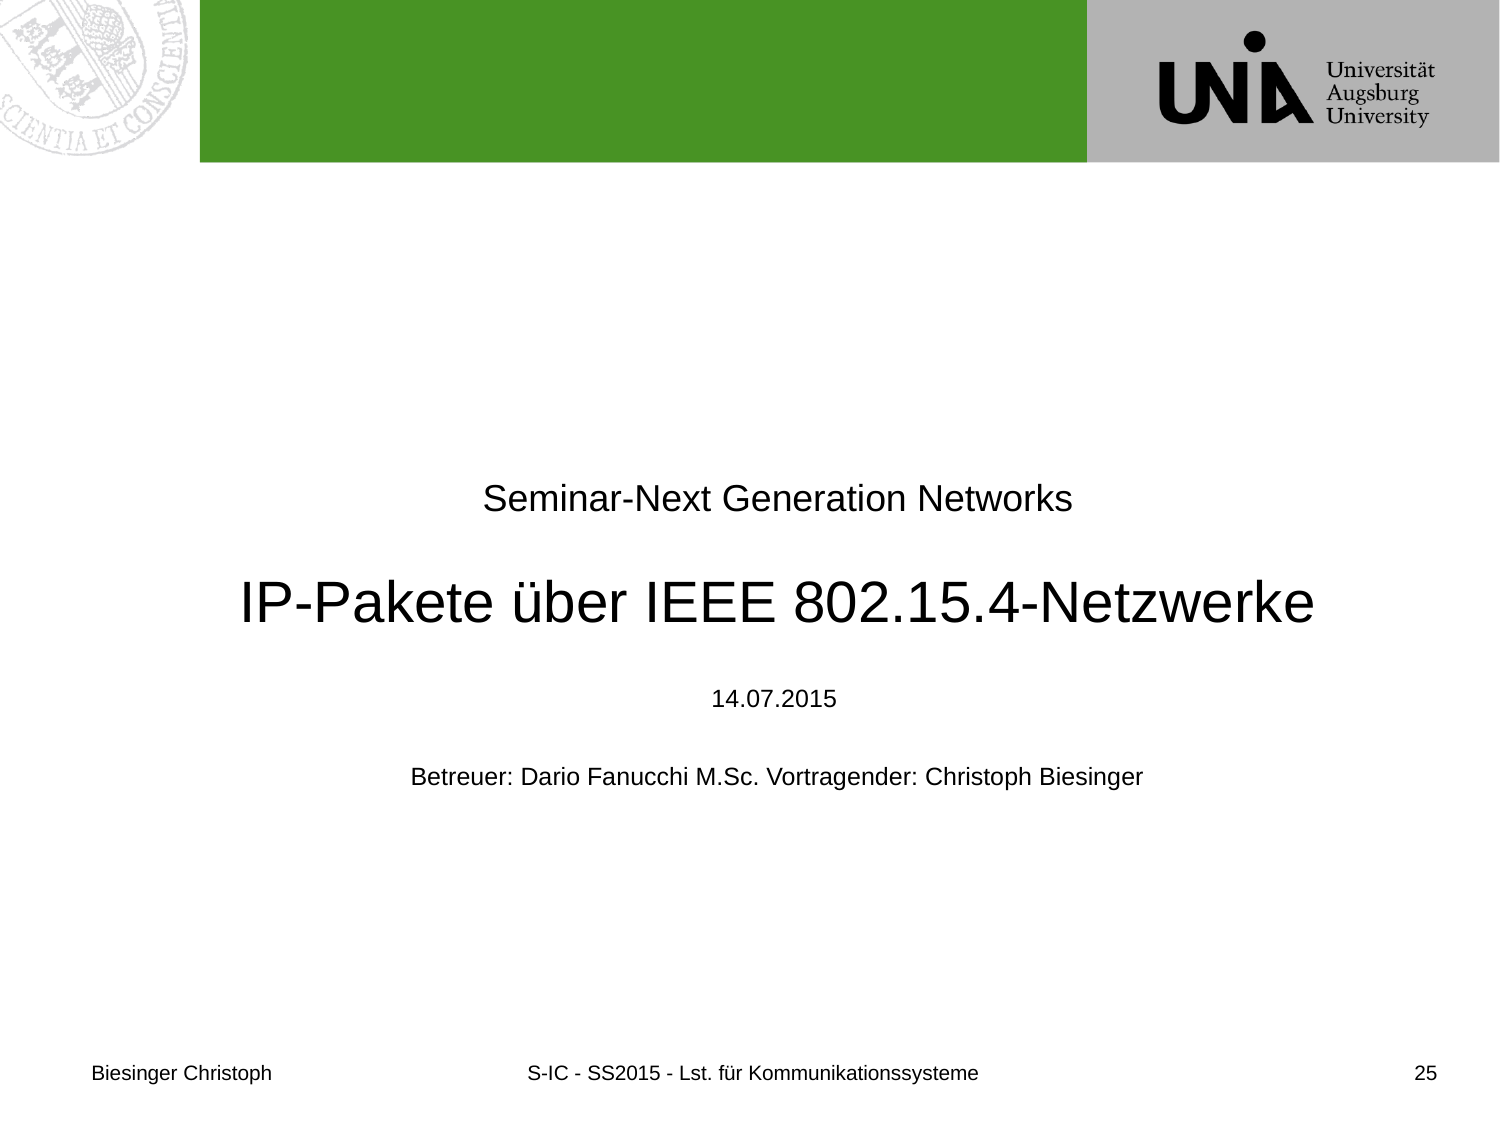

# Seminar-Next Generation Networks
IP-Pakete über IEEE 802.15.4-Netzwerke
14.07.2015
Betreuer: Dario Fanucchi M.Sc. Vortragender: Christoph Biesinger
Biesinger Christoph
S-IC - SS2015 - Lst. für Kommunikationssysteme